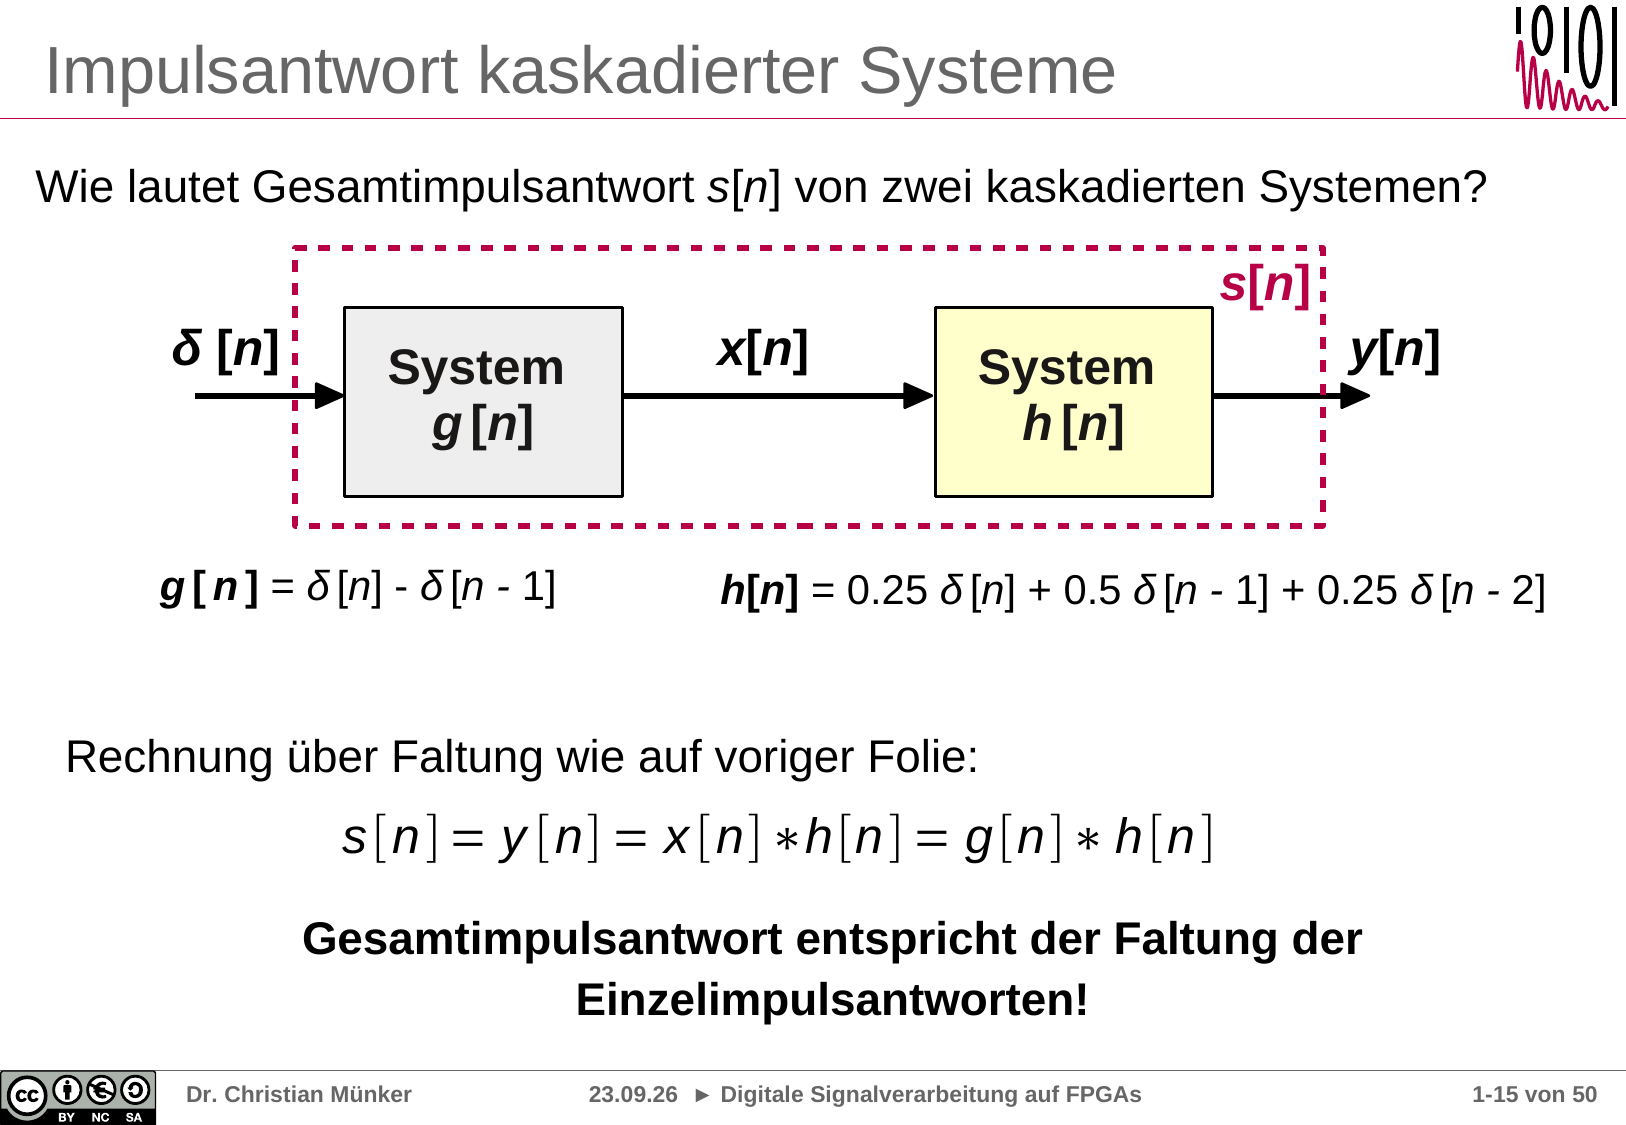

# Impulsantwort kaskadierter Systeme
Wie lautet Gesamtimpulsantwort s[n] von zwei kaskadierten Systemen?
s[n]
System
g [n]
System
h [n]
δ [n]
x[n]
y[n]
g [ n ] = δ [n] - δ [n - 1]
h[n] = 0.25 δ [n] + 0.5 δ [n - 1] + 0.25 δ [n - 2]
Rechnung über Faltung wie auf voriger Folie:
Gesamtimpulsantwort entspricht der Faltung der Einzelimpulsantworten!